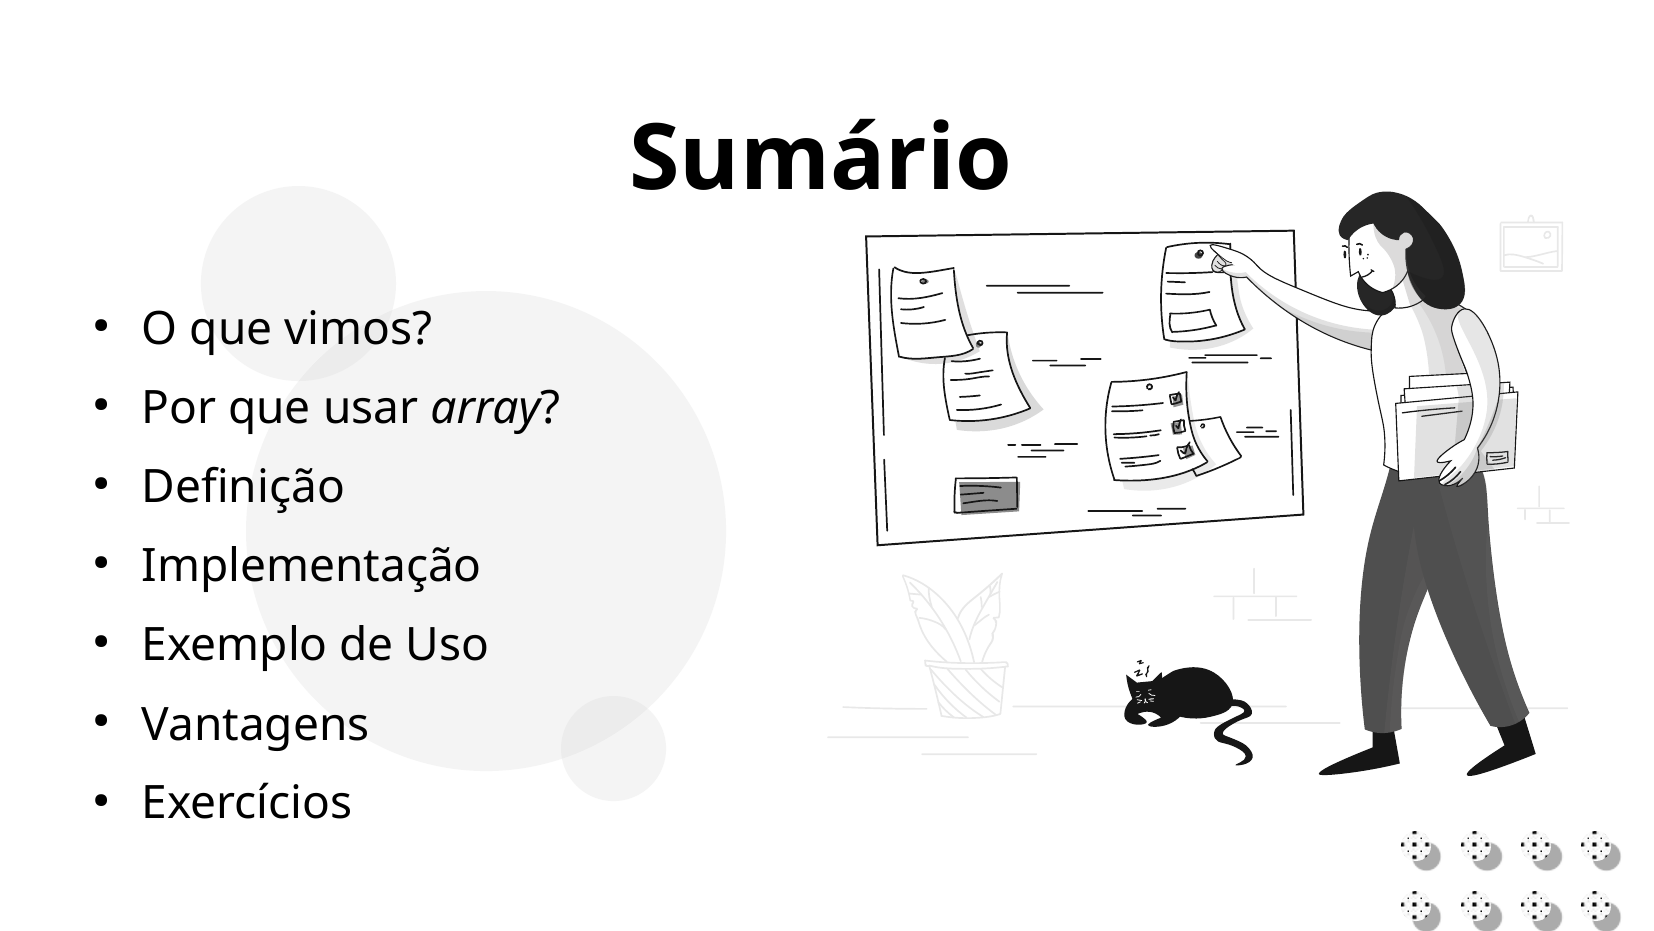

# Sumário
O que vimos?
Por que usar array?
Definição
Implementação
Exemplo de Uso
Vantagens
Exercícios